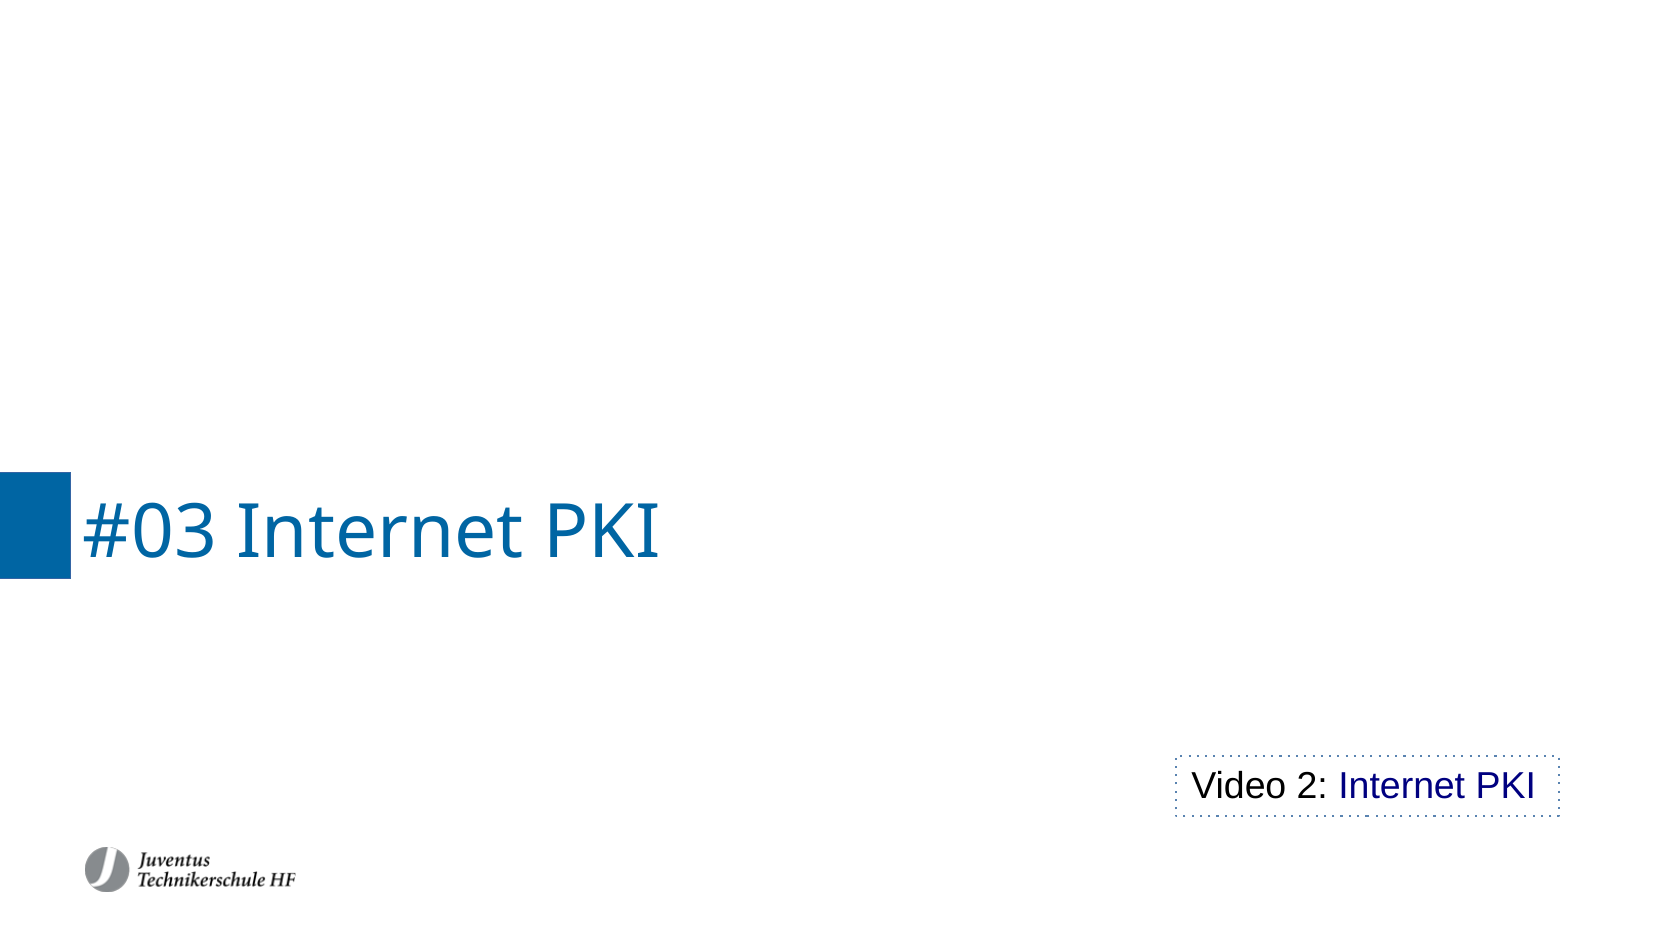

# #03 Internet PKI
Video 2: Internet PKI